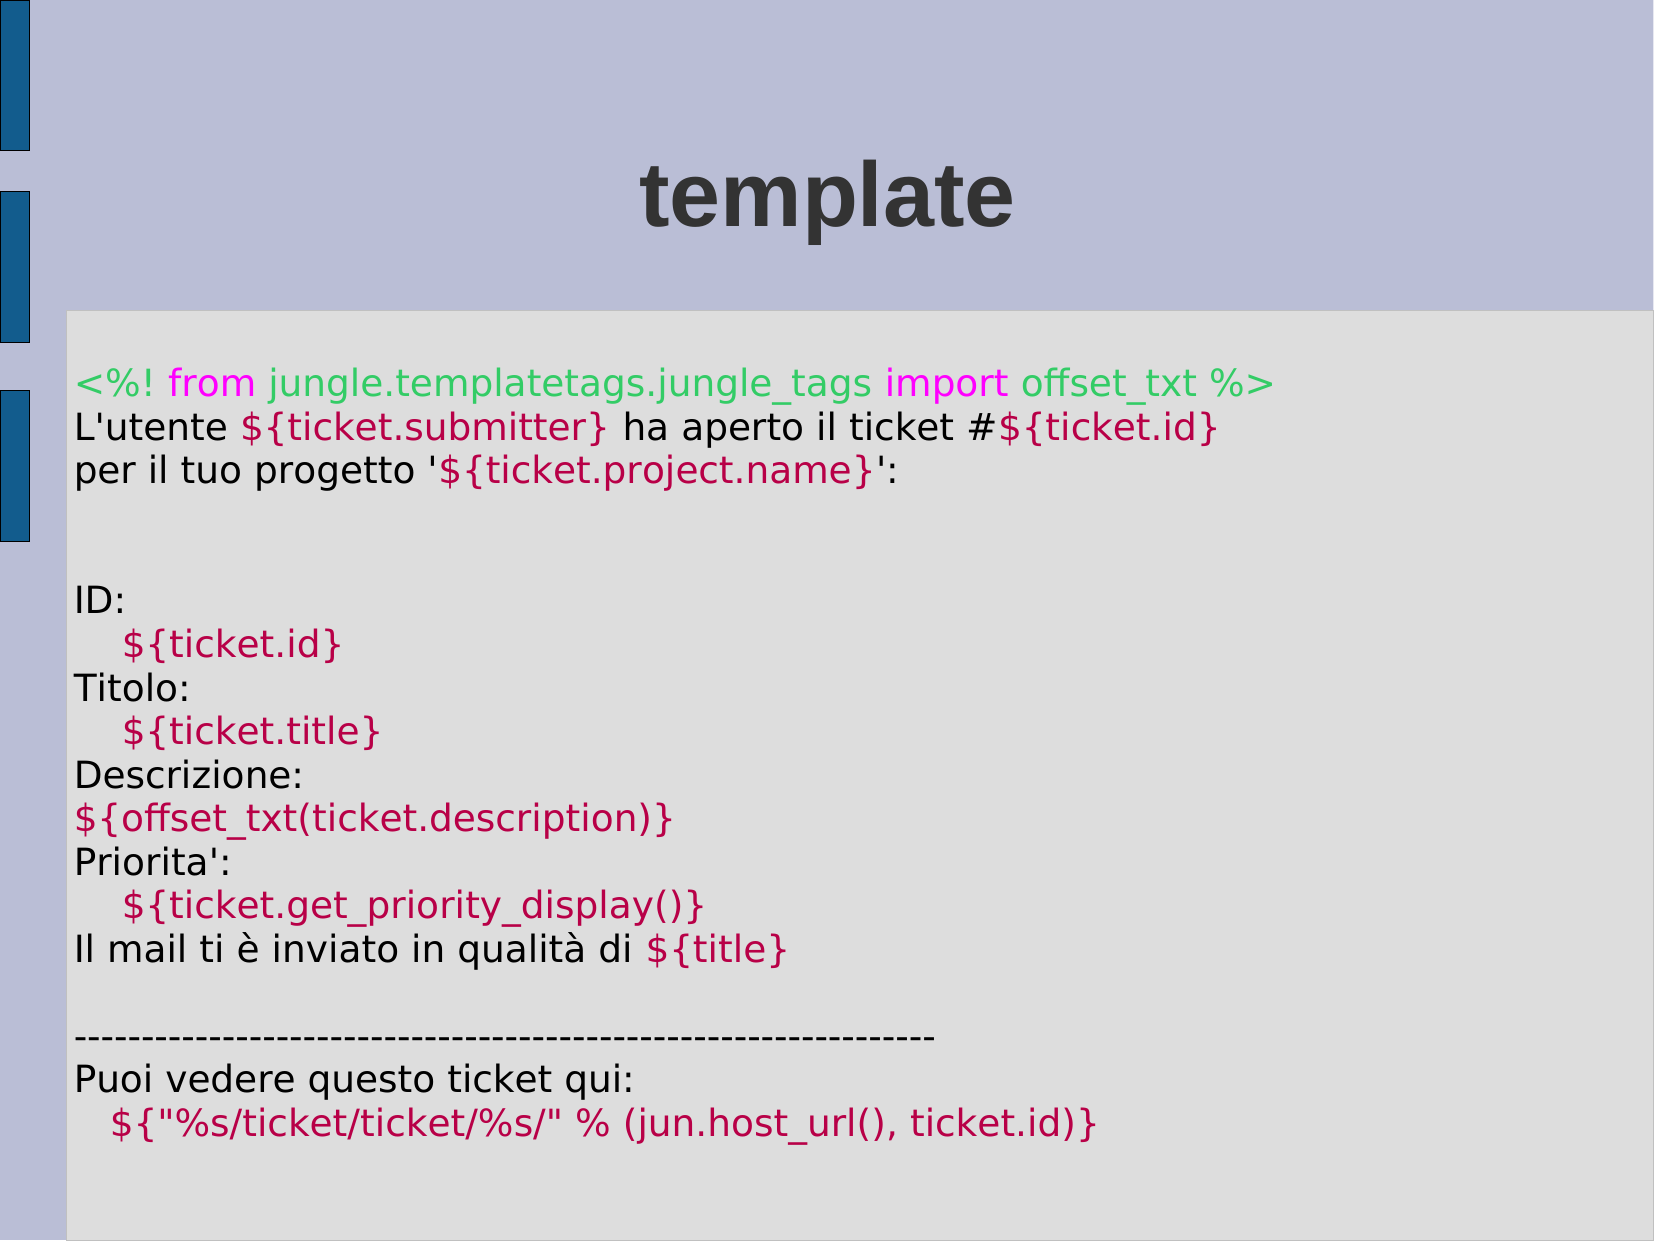

# template
<%! from jungle.templatetags.jungle_tags import offset_txt %>
L'utente ${ticket.submitter} ha aperto il ticket #${ticket.id}
per il tuo progetto '${ticket.project.name}':
ID:
 ${ticket.id}
Titolo:
 ${ticket.title}
Descrizione:
${offset_txt(ticket.description)}
Priorita':
 ${ticket.get_priority_display()}
Il mail ti è inviato in qualità di ${title}
----------------------------------------------------------------
Puoi vedere questo ticket qui:
 ${"%s/ticket/ticket/%s/" % (jun.host_url(), ticket.id)}